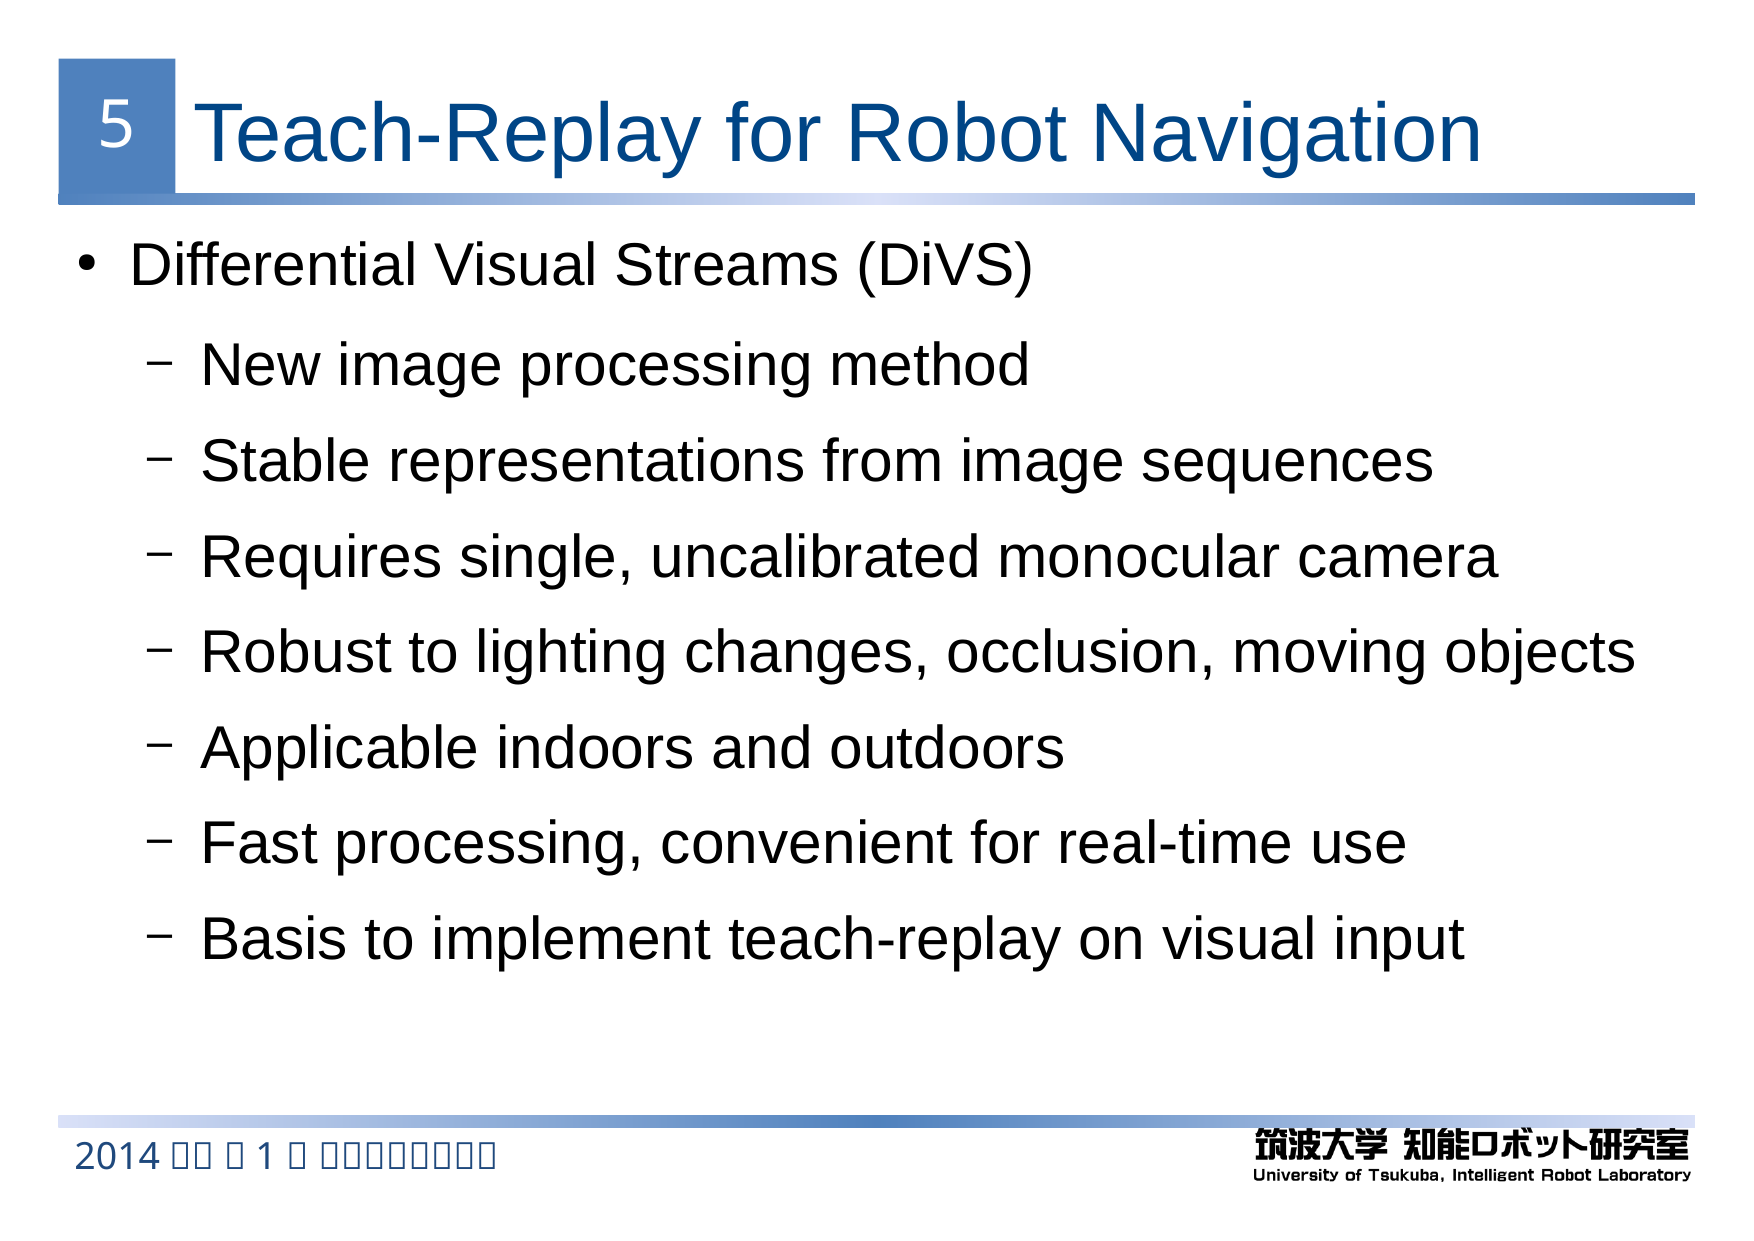

# Teach-Replay for Robot Navigation
Differential Visual Streams (DiVS)
New image processing method
Stable representations from image sequences
Requires single, uncalibrated monocular camera
Robust to lighting changes, occlusion, moving objects
Applicable indoors and outdoors
Fast processing, convenient for real-time use
Basis to implement teach-replay on visual input